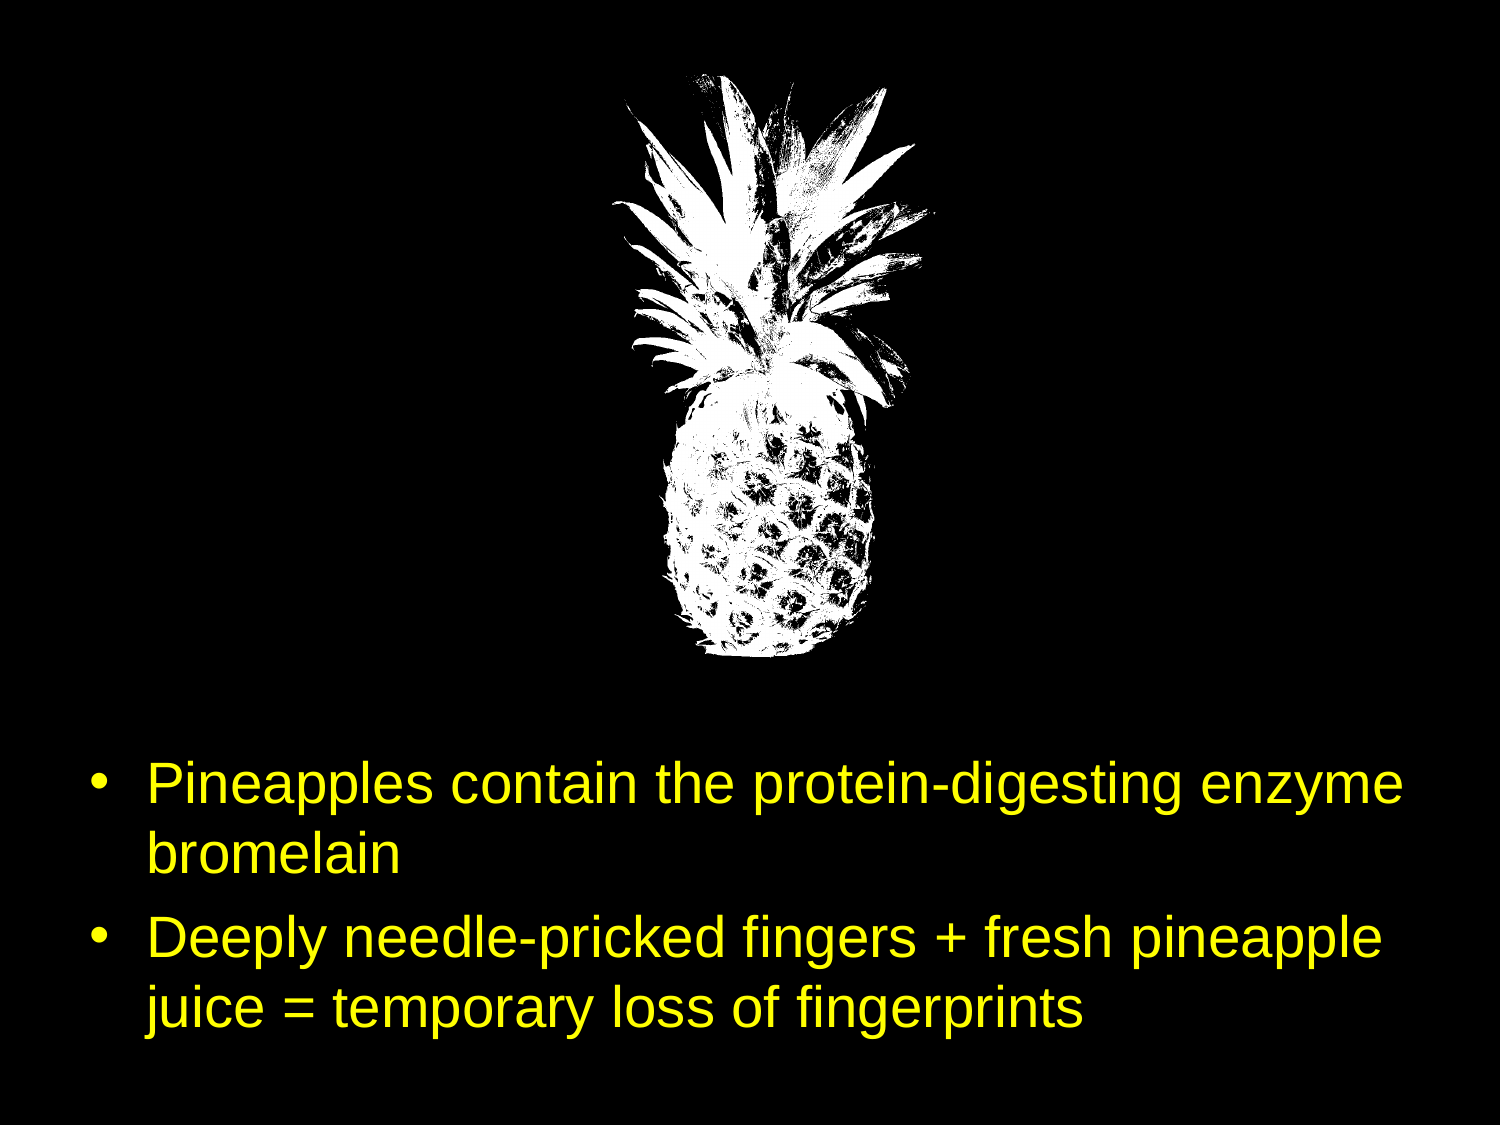

# Pineapples contain the protein-digesting enzyme bromelain
Deeply needle-pricked fingers + fresh pineapple juice = temporary loss of fingerprints